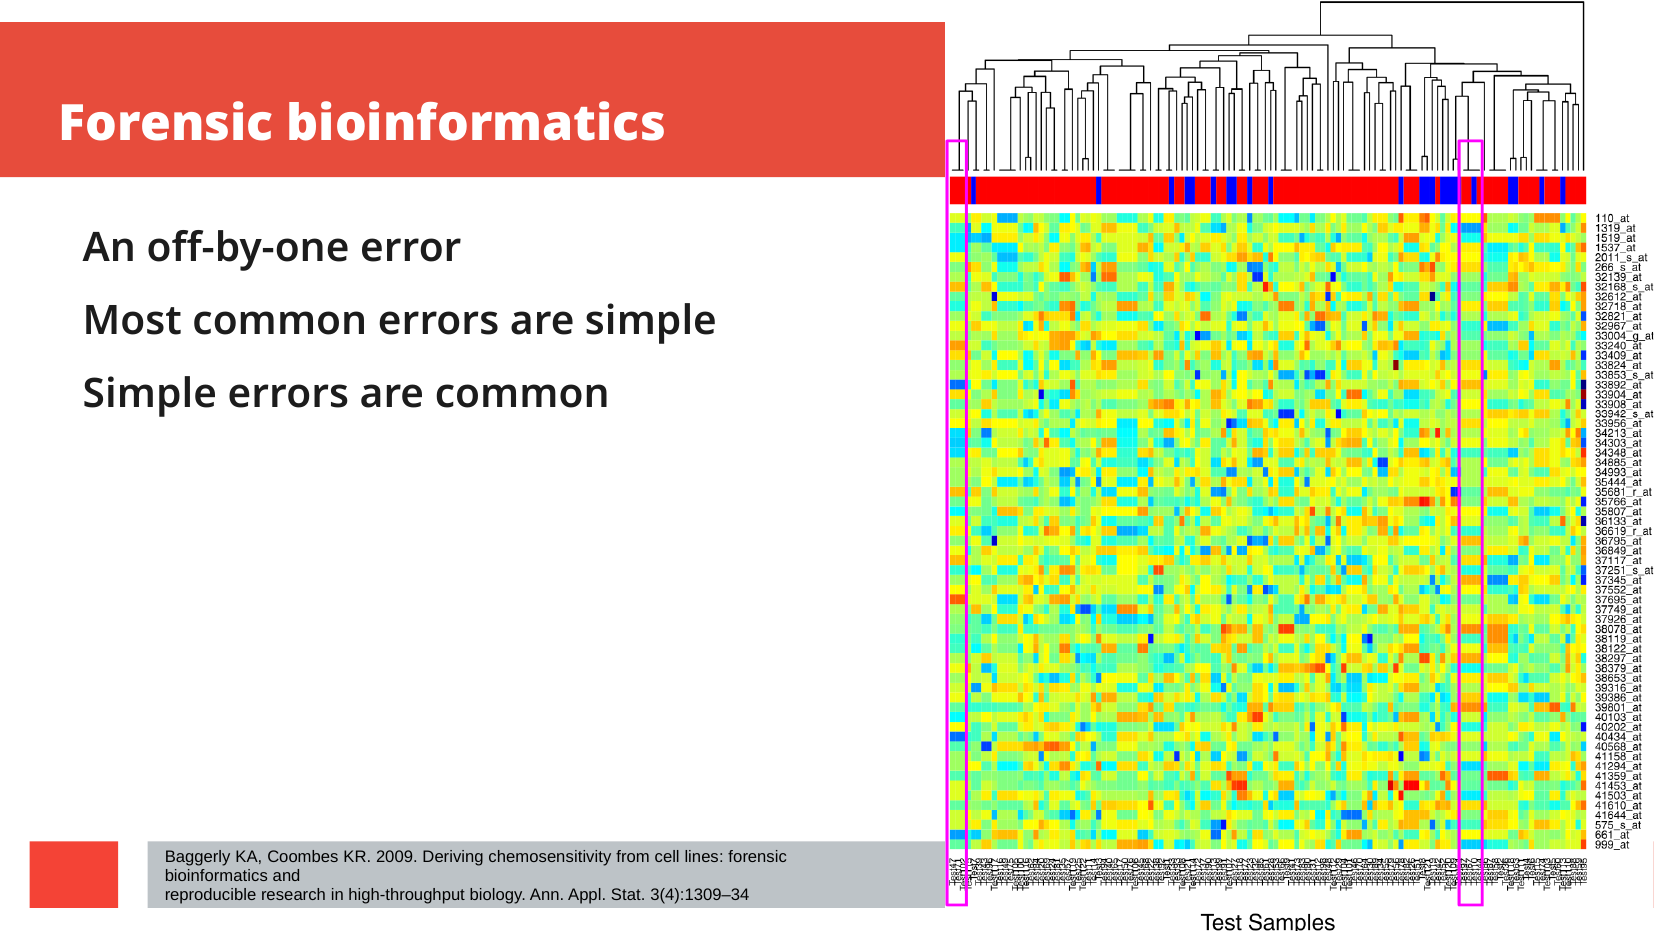

# Forensic bioinformatics
An off-by-one error
Most common errors are simple
Simple errors are common
Baggerly KA, Coombes KR. 2009. Deriving chemosensitivity from cell lines: forensic bioinformatics and
reproducible research in high-throughput biology. Ann. Appl. Stat. 3(4):1309–34